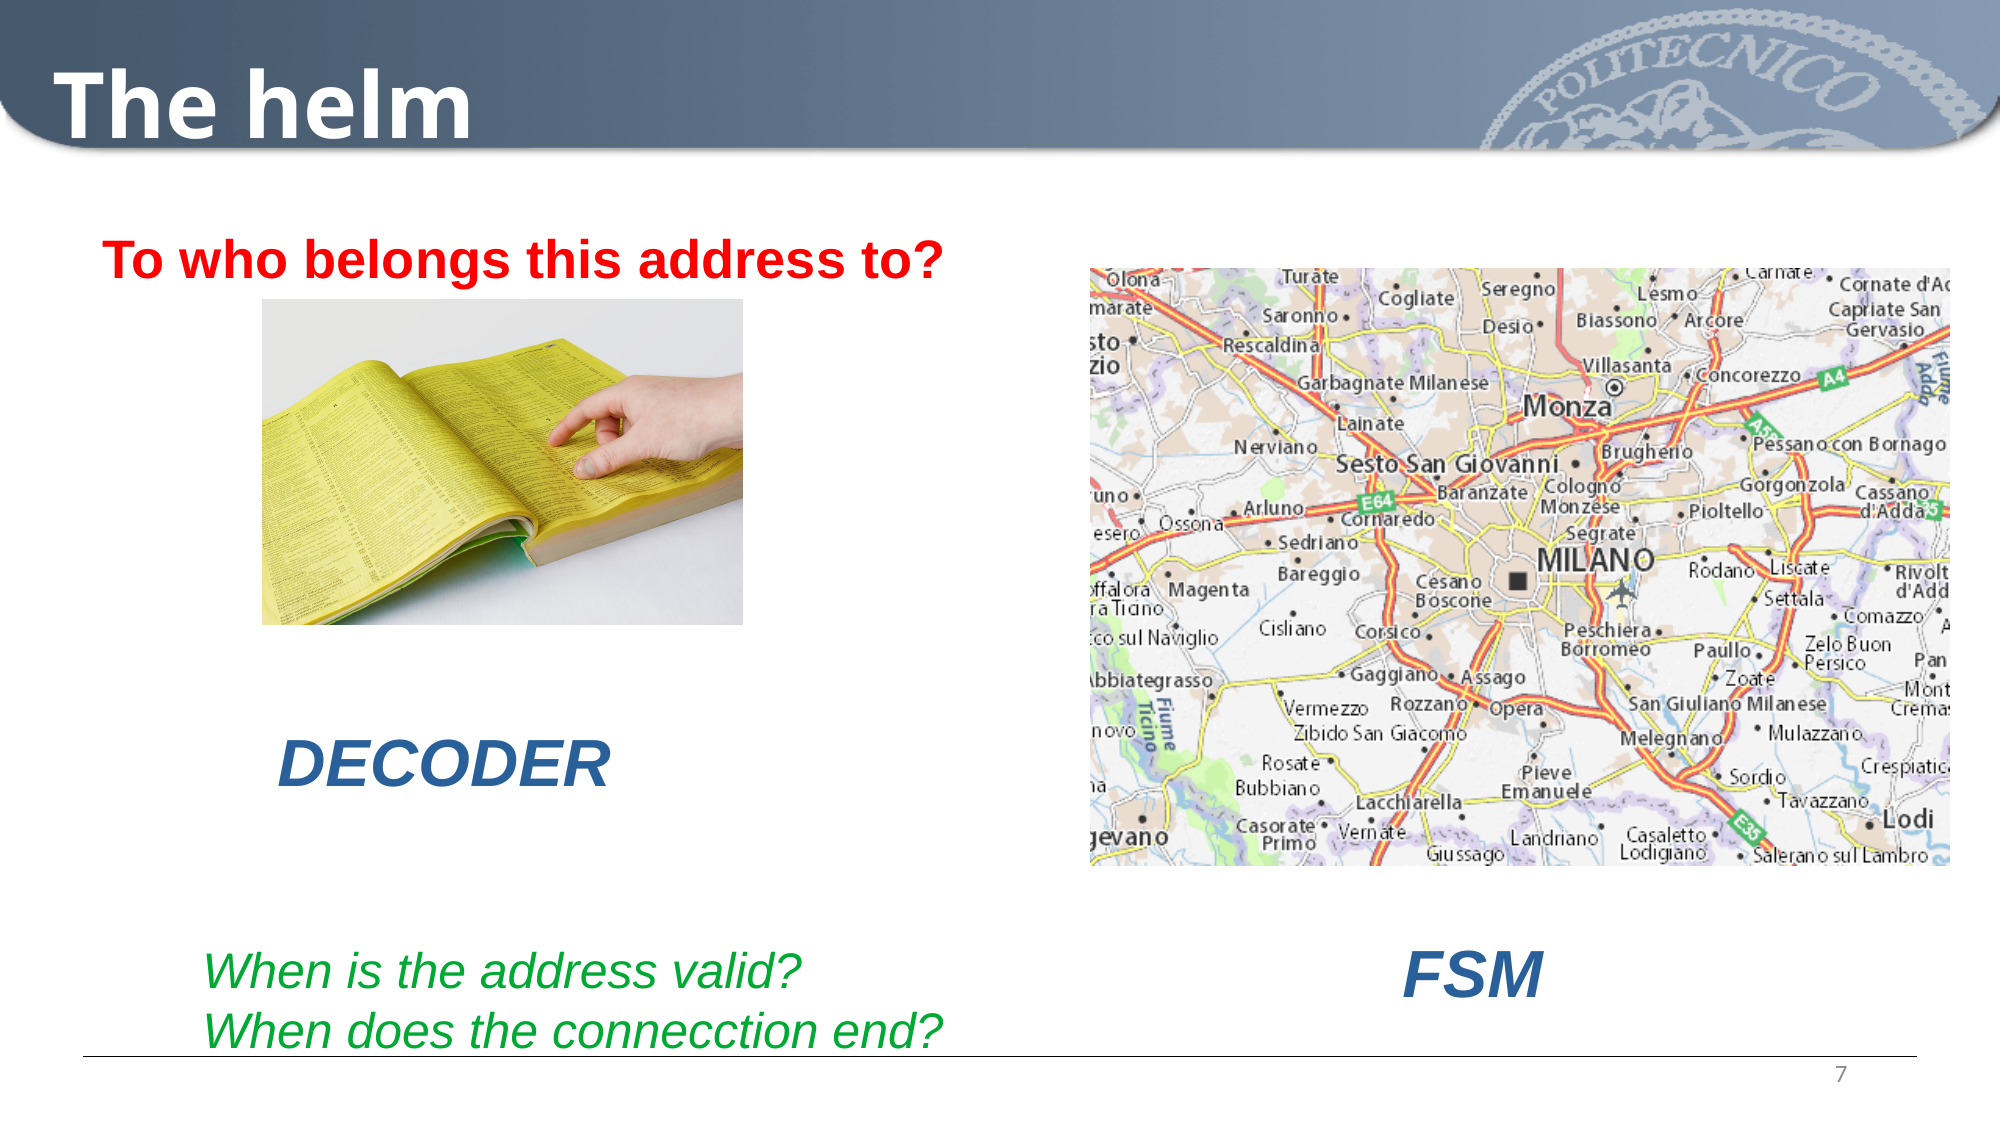

The helm
To who belongs this address to?
DECODER
FSM
When is the address valid?
When does the connecction end?